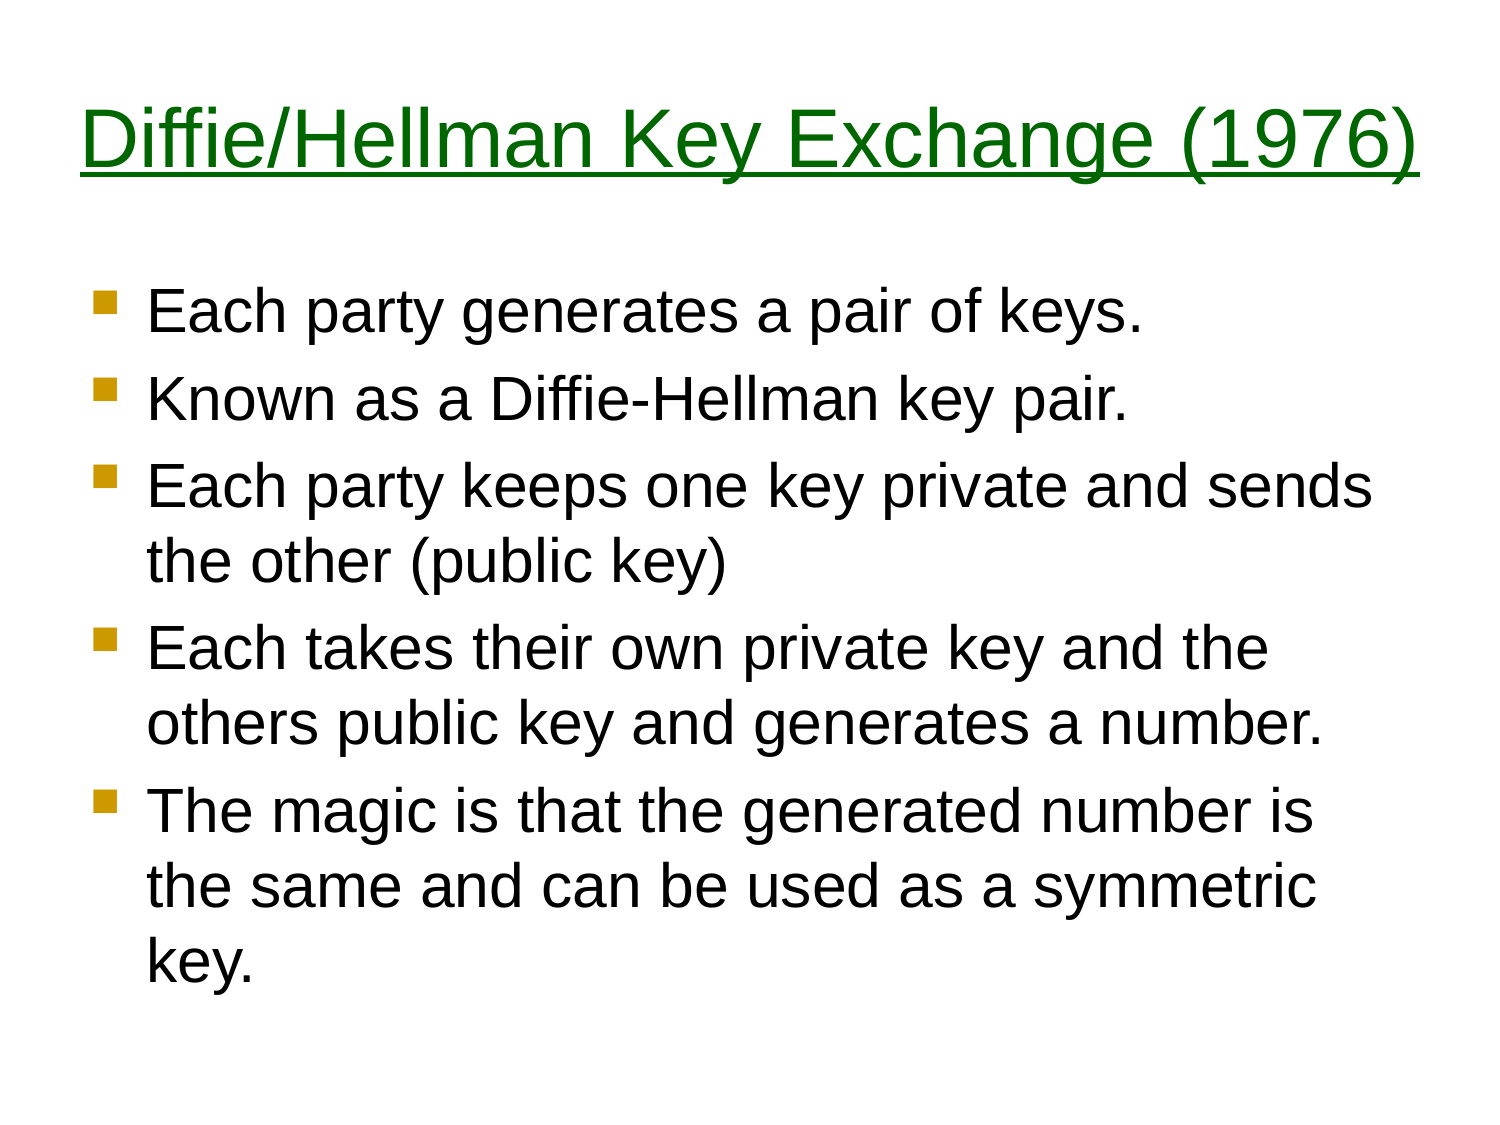

# Diffie/Hellman Key Exchange (1976)
Each party generates a pair of keys.
Known as a Diffie-Hellman key pair.
Each party keeps one key private and sends the other (public key)
Each takes their own private key and the others public key and generates a number.
The magic is that the generated number is the same and can be used as a symmetric key.